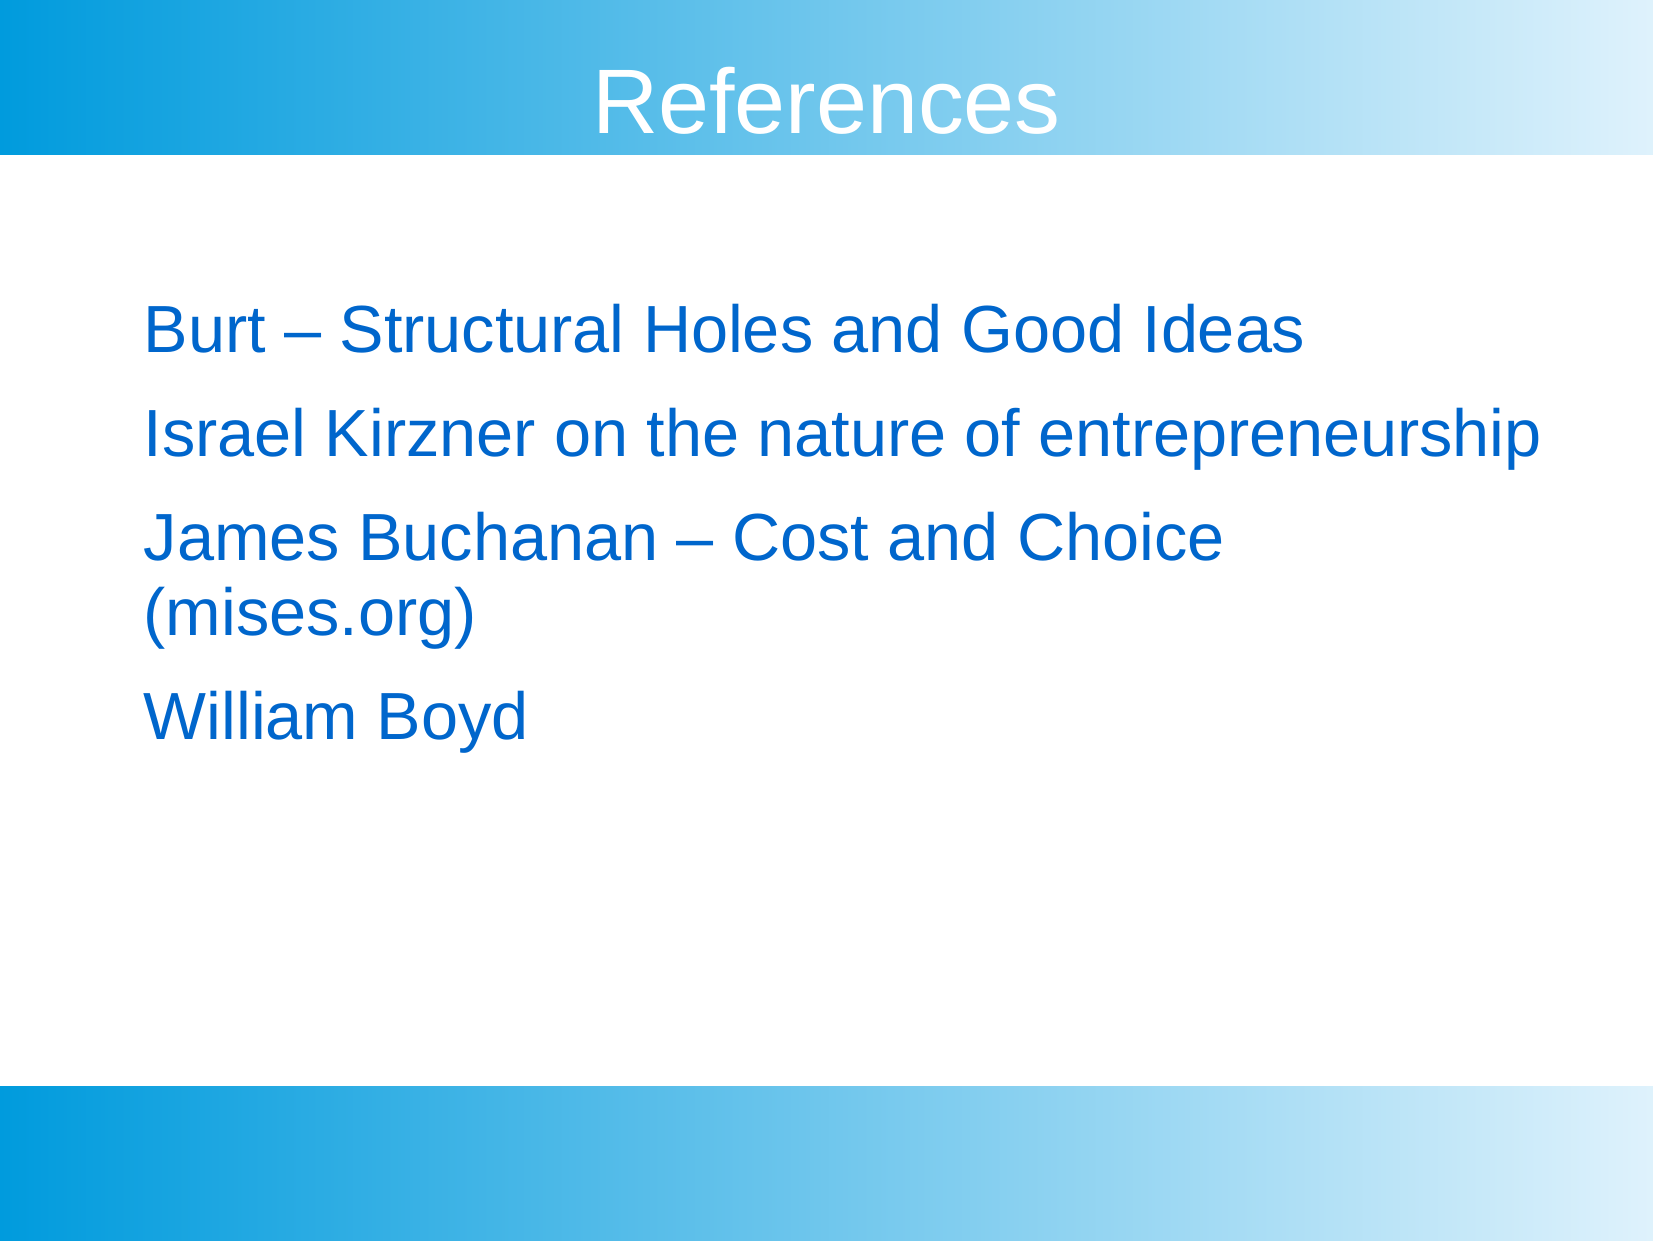

# References
Burt – Structural Holes and Good Ideas
Israel Kirzner on the nature of entrepreneurship
James Buchanan – Cost and Choice (mises.org)
William Boyd